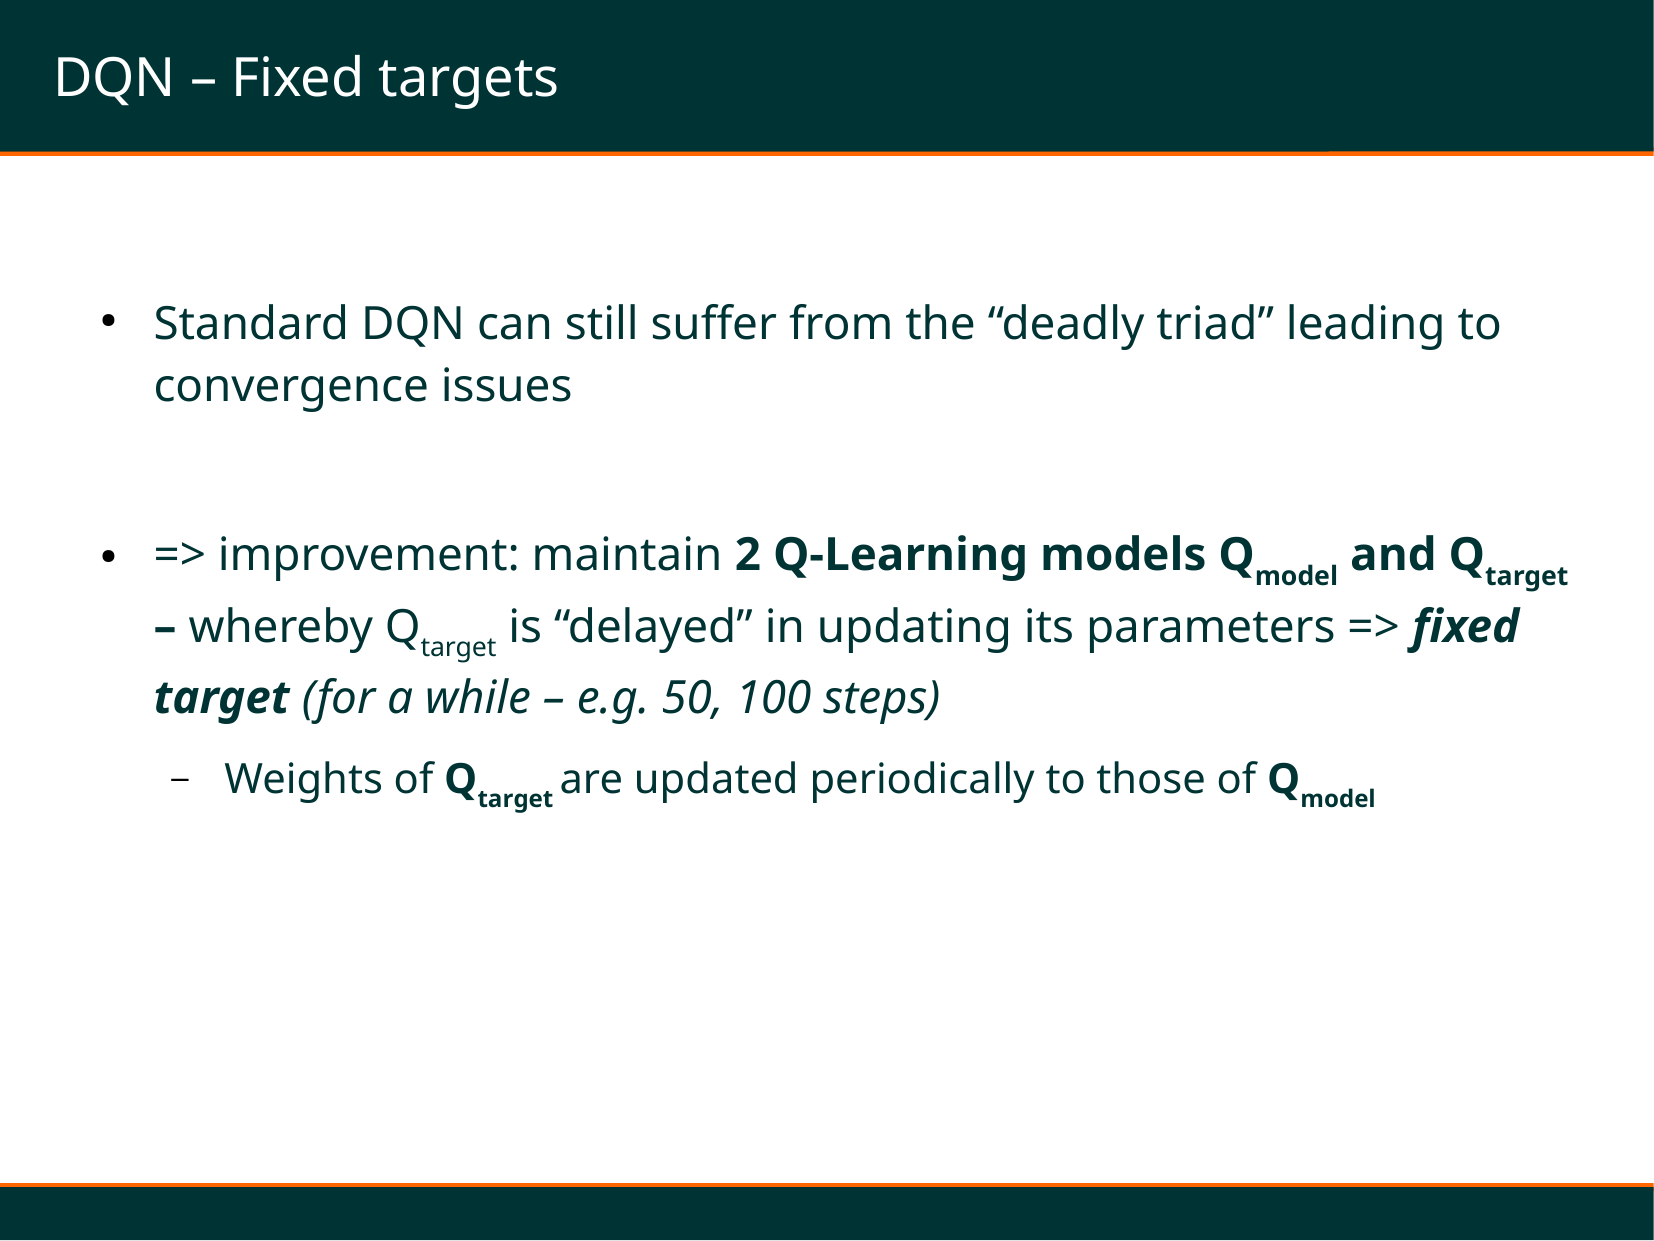

# DQN – Fixed targets
Standard DQN can still suffer from the “deadly triad” leading to convergence issues
=> improvement: maintain 2 Q-Learning models Qmodel and Qtarget – whereby Qtarget is “delayed” in updating its parameters => fixed target (for a while – e.g. 50, 100 steps)
Weights of Qtarget are updated periodically to those of Qmodel